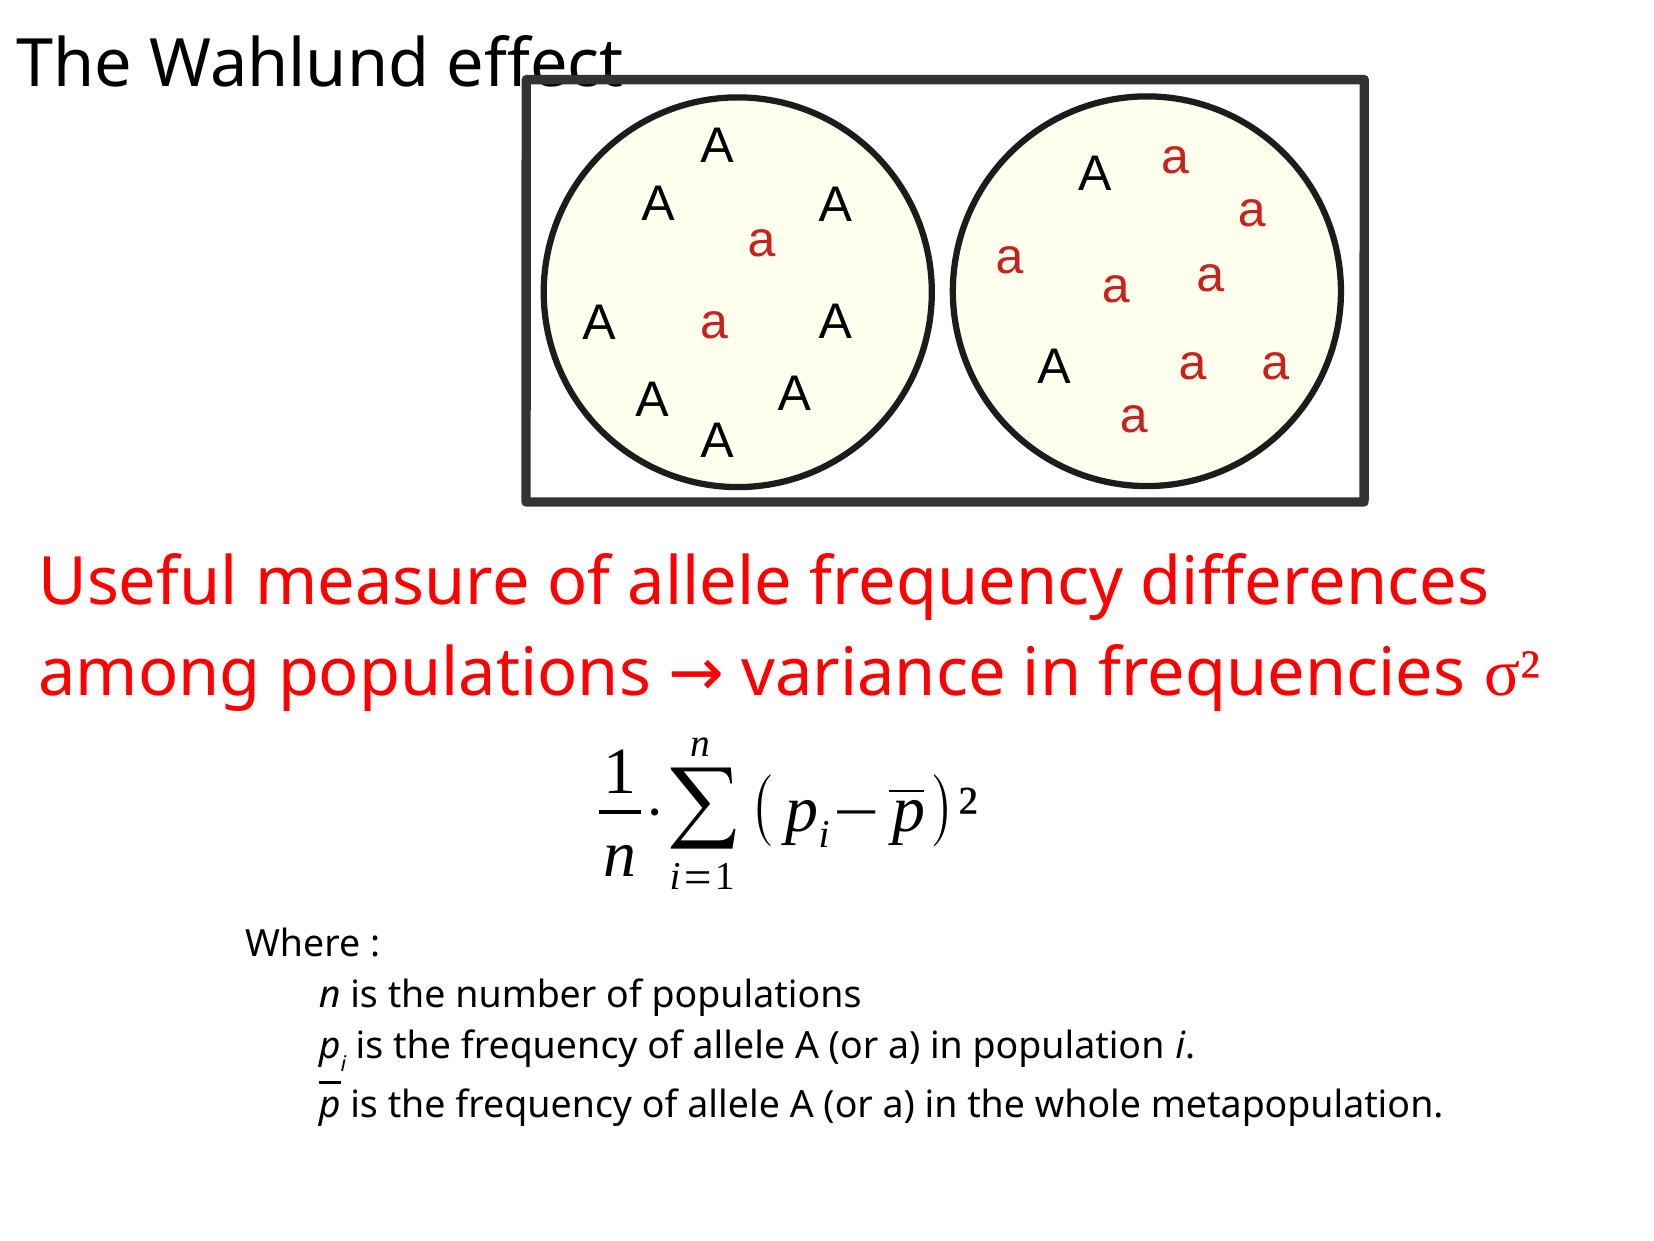

The Wahlund effect
A
a
A
A
A
a
a
a
a
a
a
A
A
a
a
A
A
A
a
A
Useful measure of allele frequency differences among populations → variance in frequencies σ²
Where :
	n is the number of populations
	pi is the frequency of allele A (or a) in population i.
	p is the frequency of allele A (or a) in the whole metapopulation.